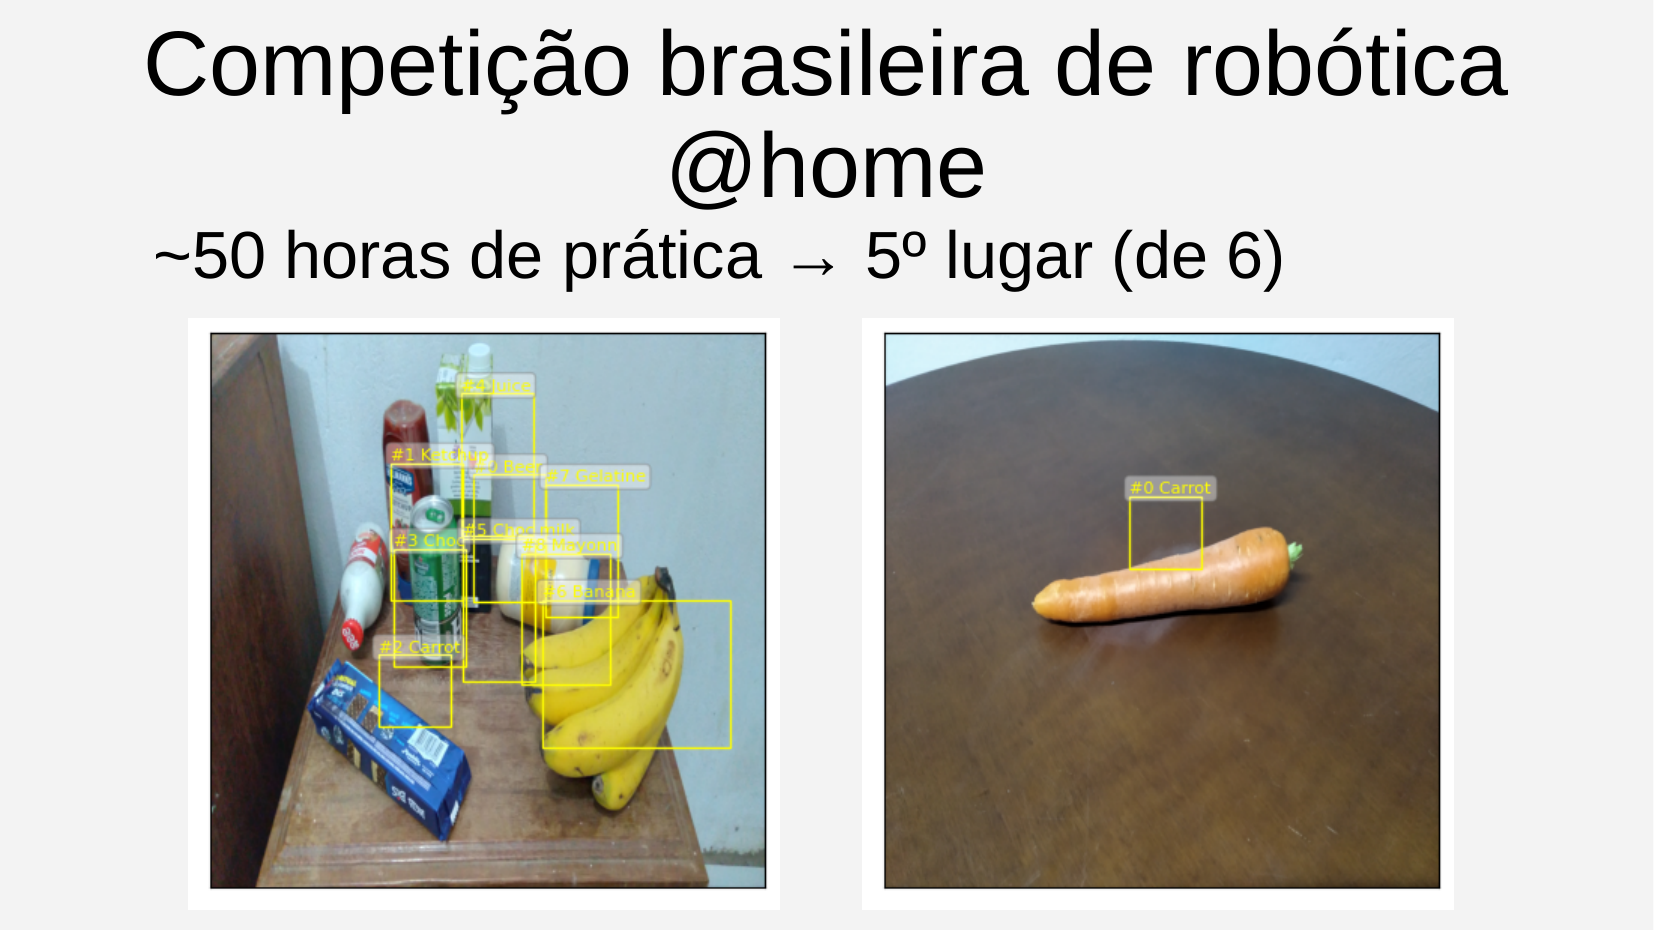

# Competição brasileira de robótica @home
~50 horas de prática → 5º lugar (de 6)